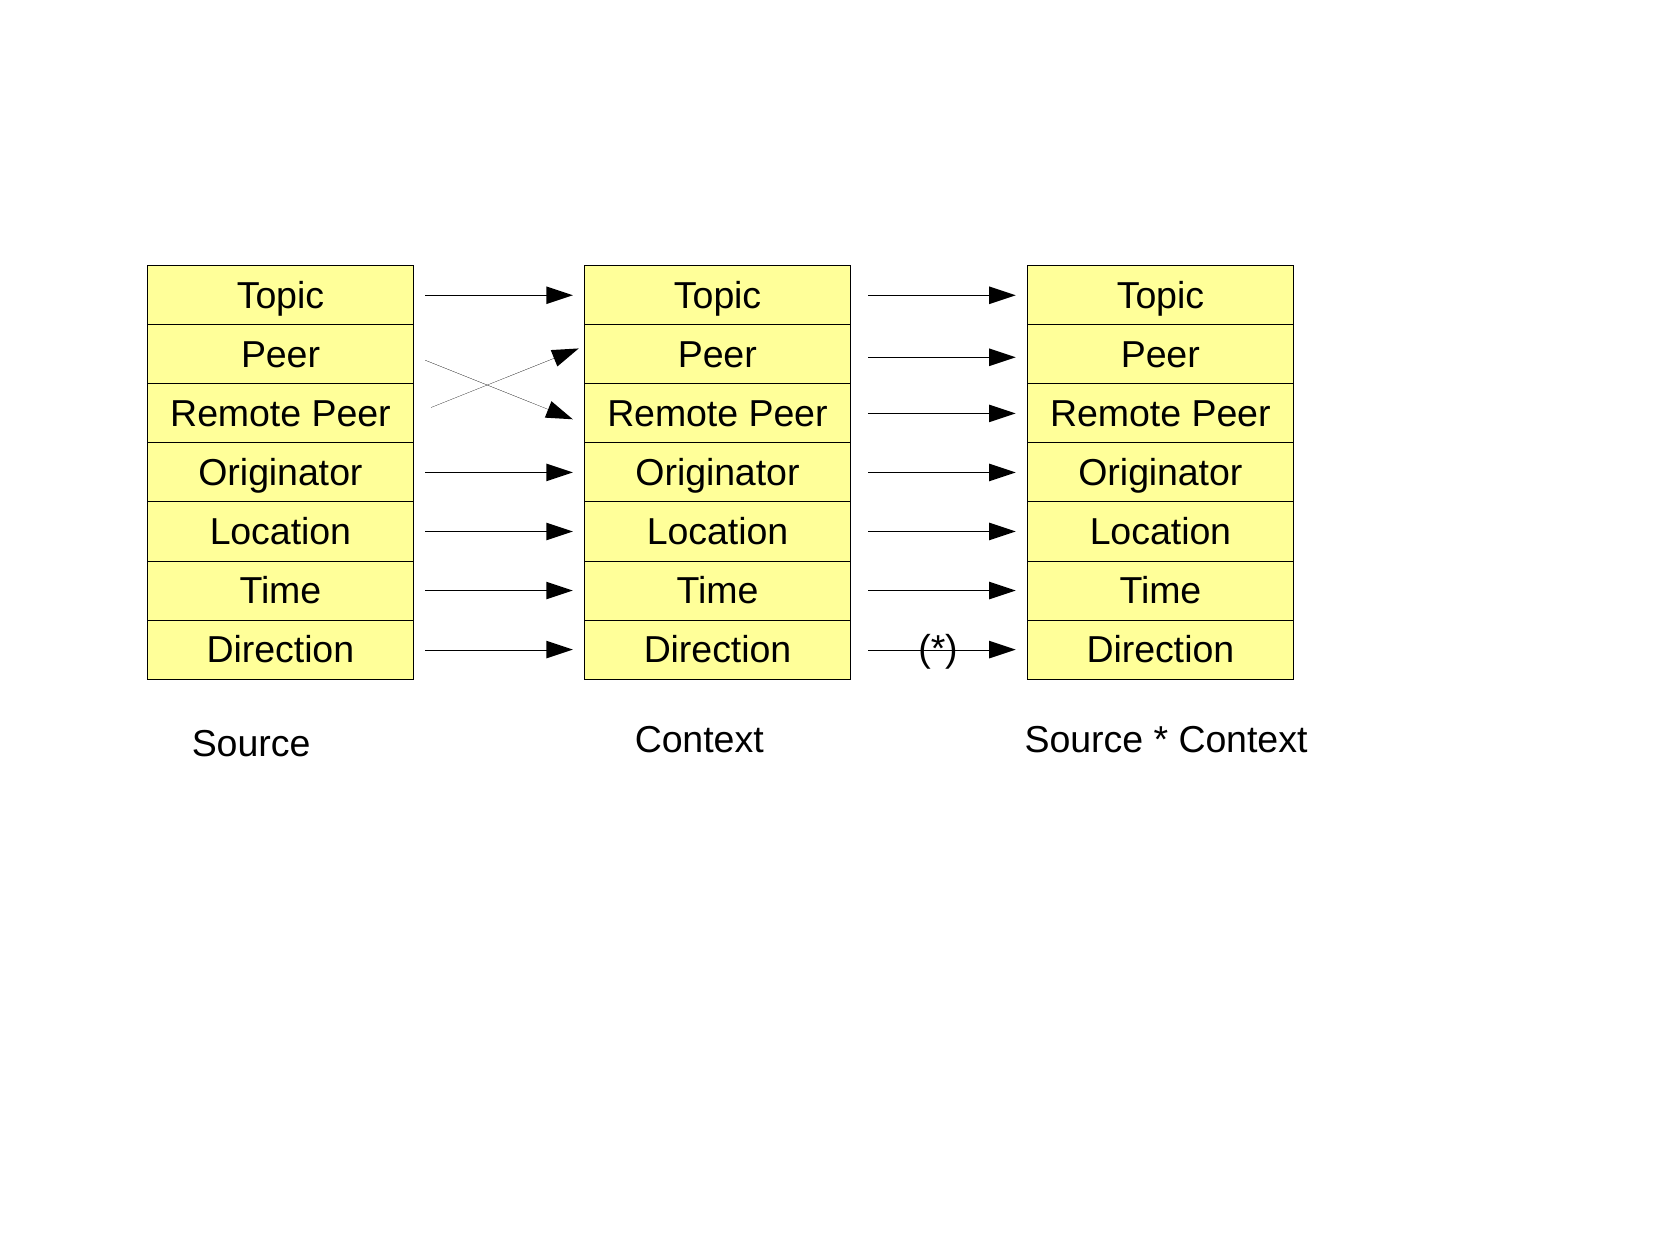

Topic
Topic
Topic
Peer
Peer
Peer
Remote Peer
Remote Peer
Remote Peer
Originator
Originator
Originator
Location
Location
Location
Time
Time
Time
Direction
Direction
(*)
Direction
Context
Source * Context
Source